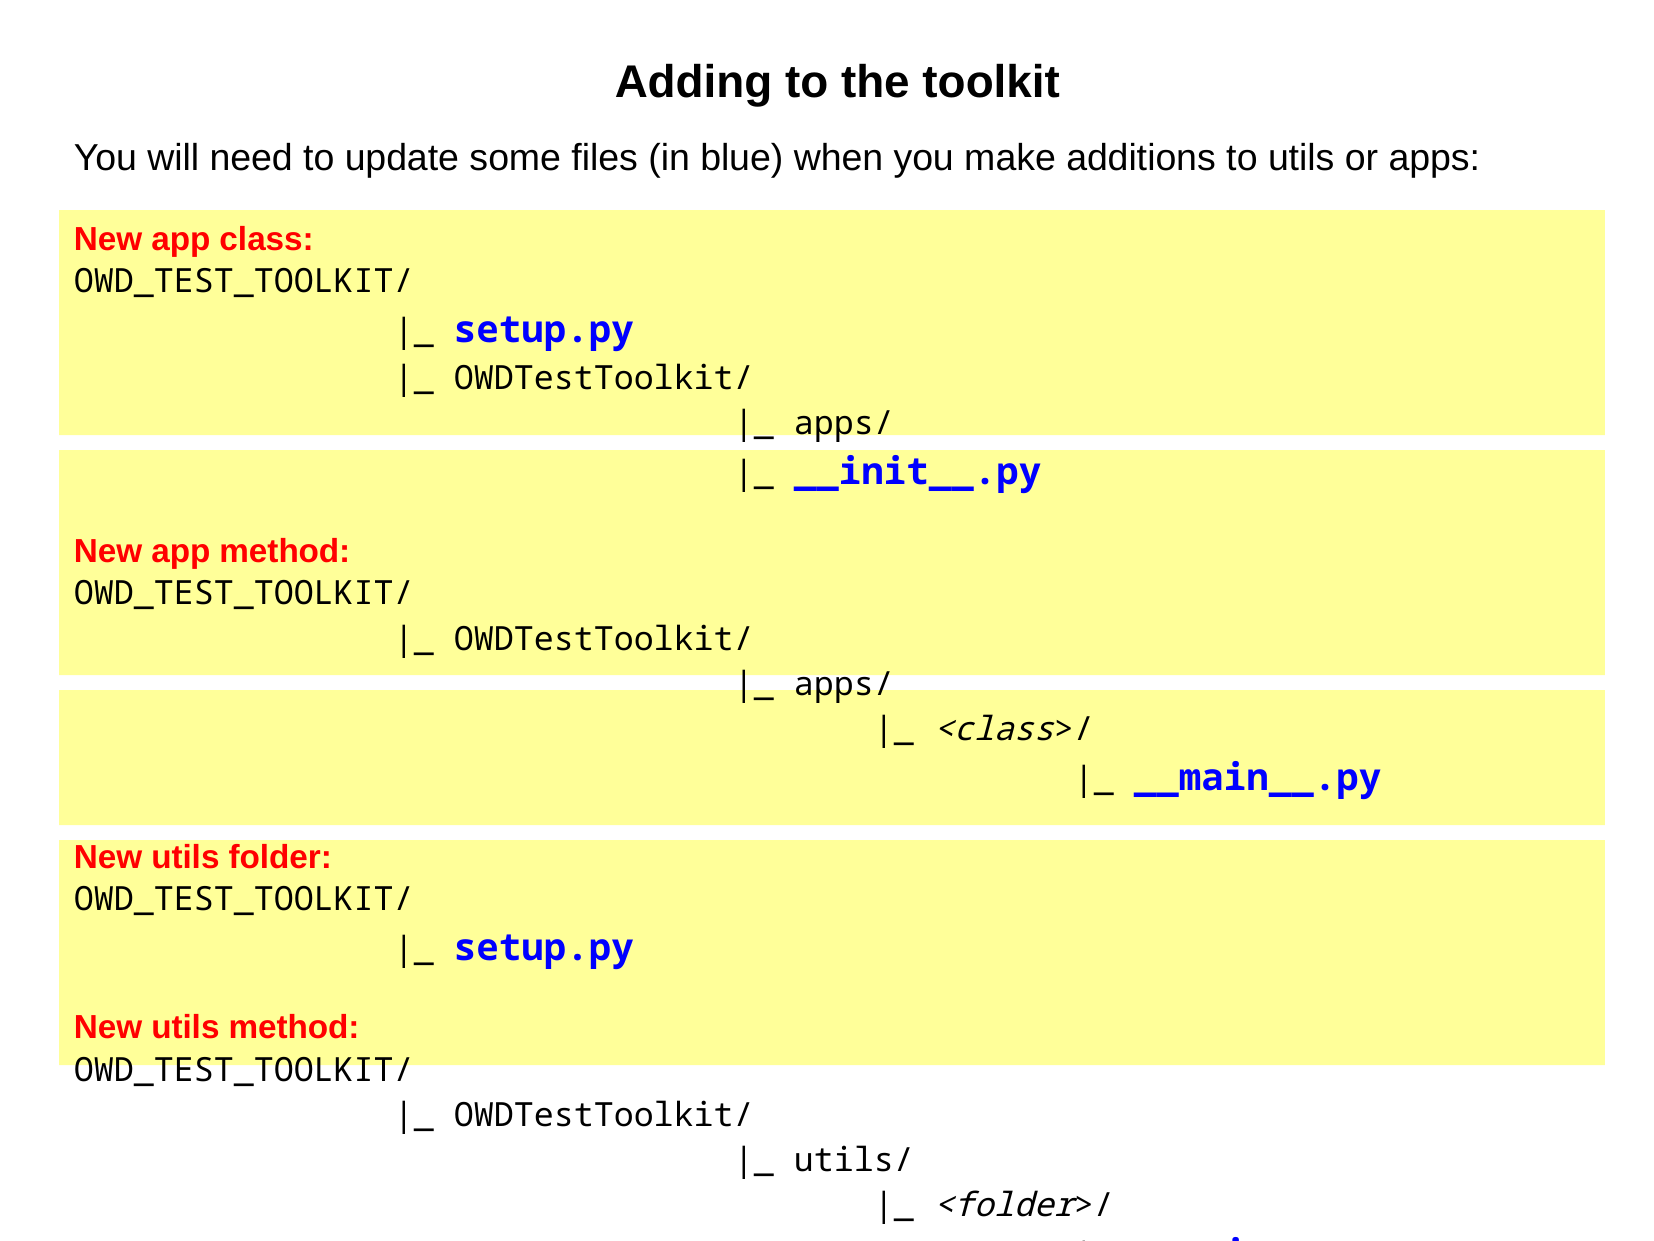

Adding to the toolkit
You will need to update some files (in blue) when you make additions to utils or apps:
New app class:
OWD_TEST_TOOLKIT/
 |_ setup.py
 |_ OWDTestToolkit/
 |_ apps/
 |_ __init__.py
New app method:
OWD_TEST_TOOLKIT/
 |_ OWDTestToolkit/
 |_ apps/
 |_ <class>/
 |_ __main__.py
New utils folder:
OWD_TEST_TOOLKIT/
 |_ setup.py
New utils method:
OWD_TEST_TOOLKIT/
 |_ OWDTestToolkit/
 |_ utils/
 |_ <folder>/
 |_ __main__.py
(NOTE: To use or test your changes, you will need to run “./install.sh” again.)